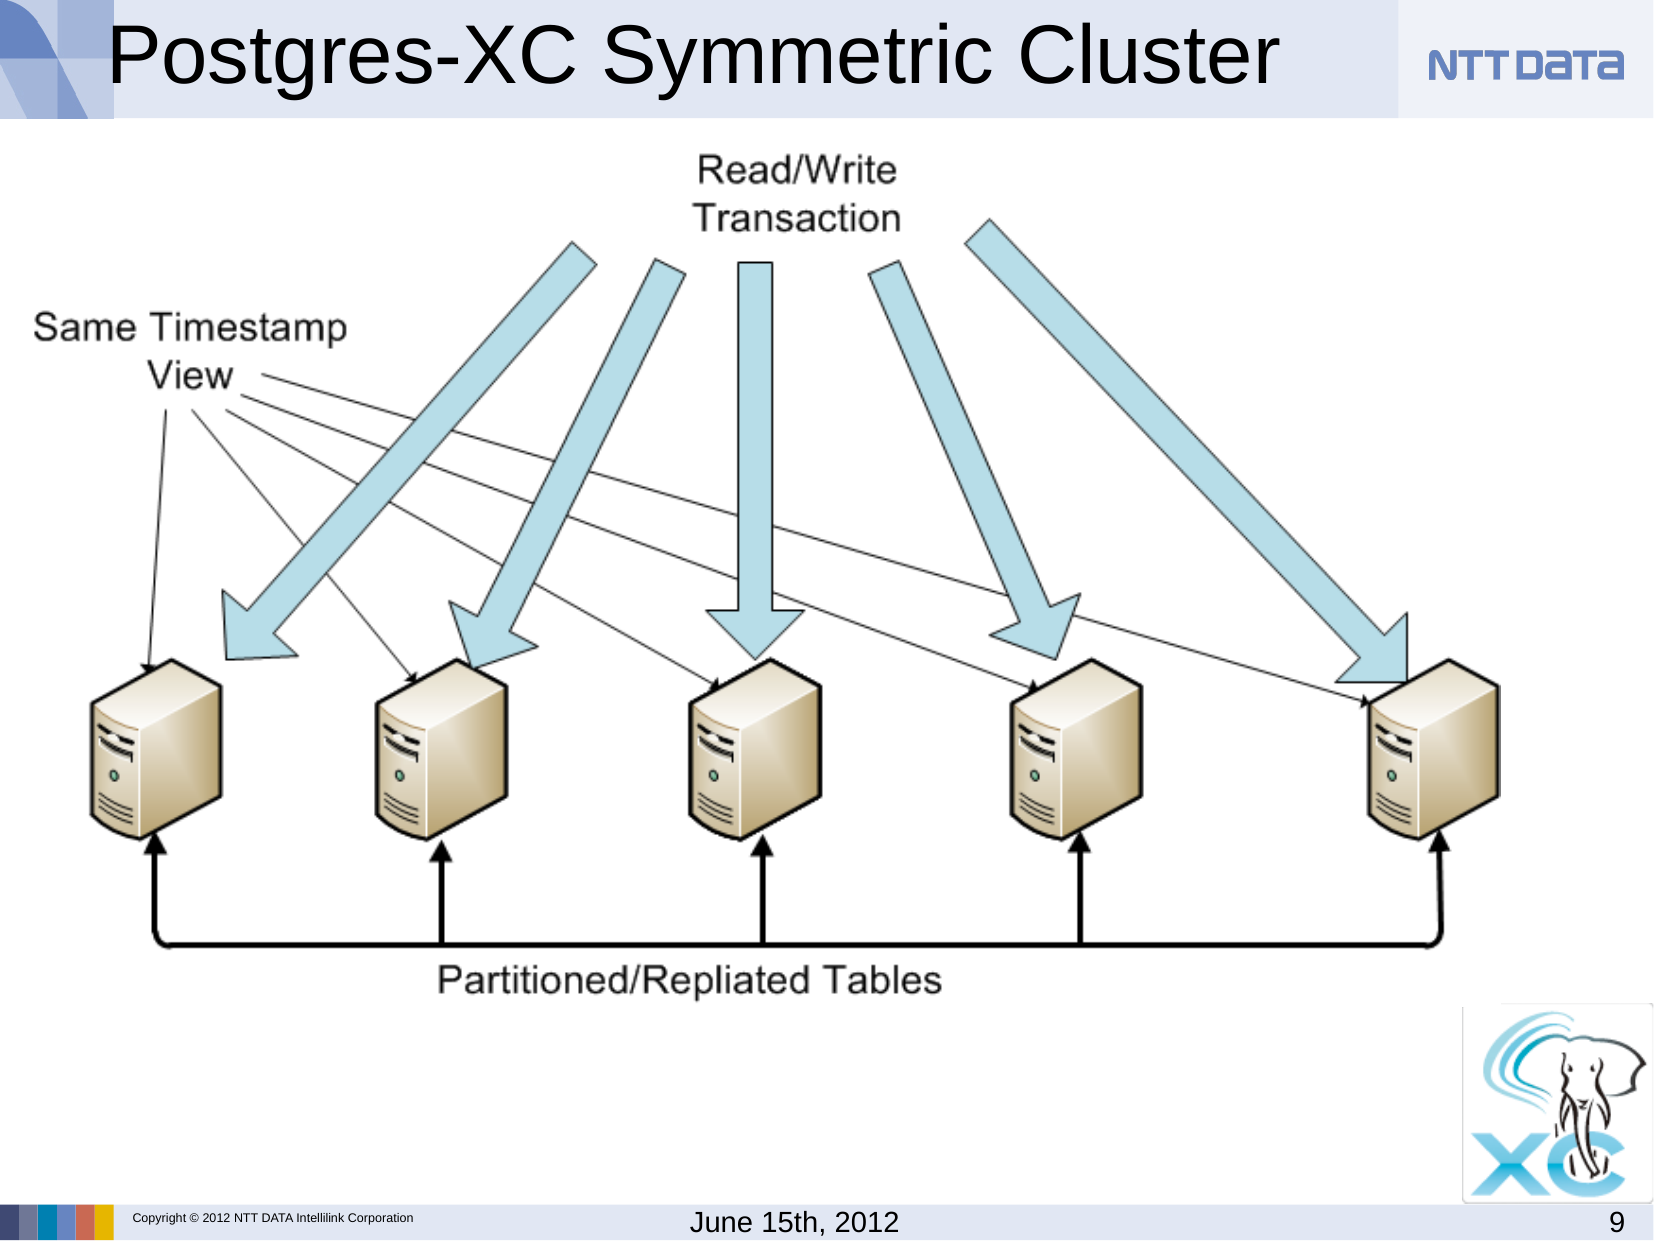

# Postgres-XC Symmetric Cluster
June 15th, 2012
9